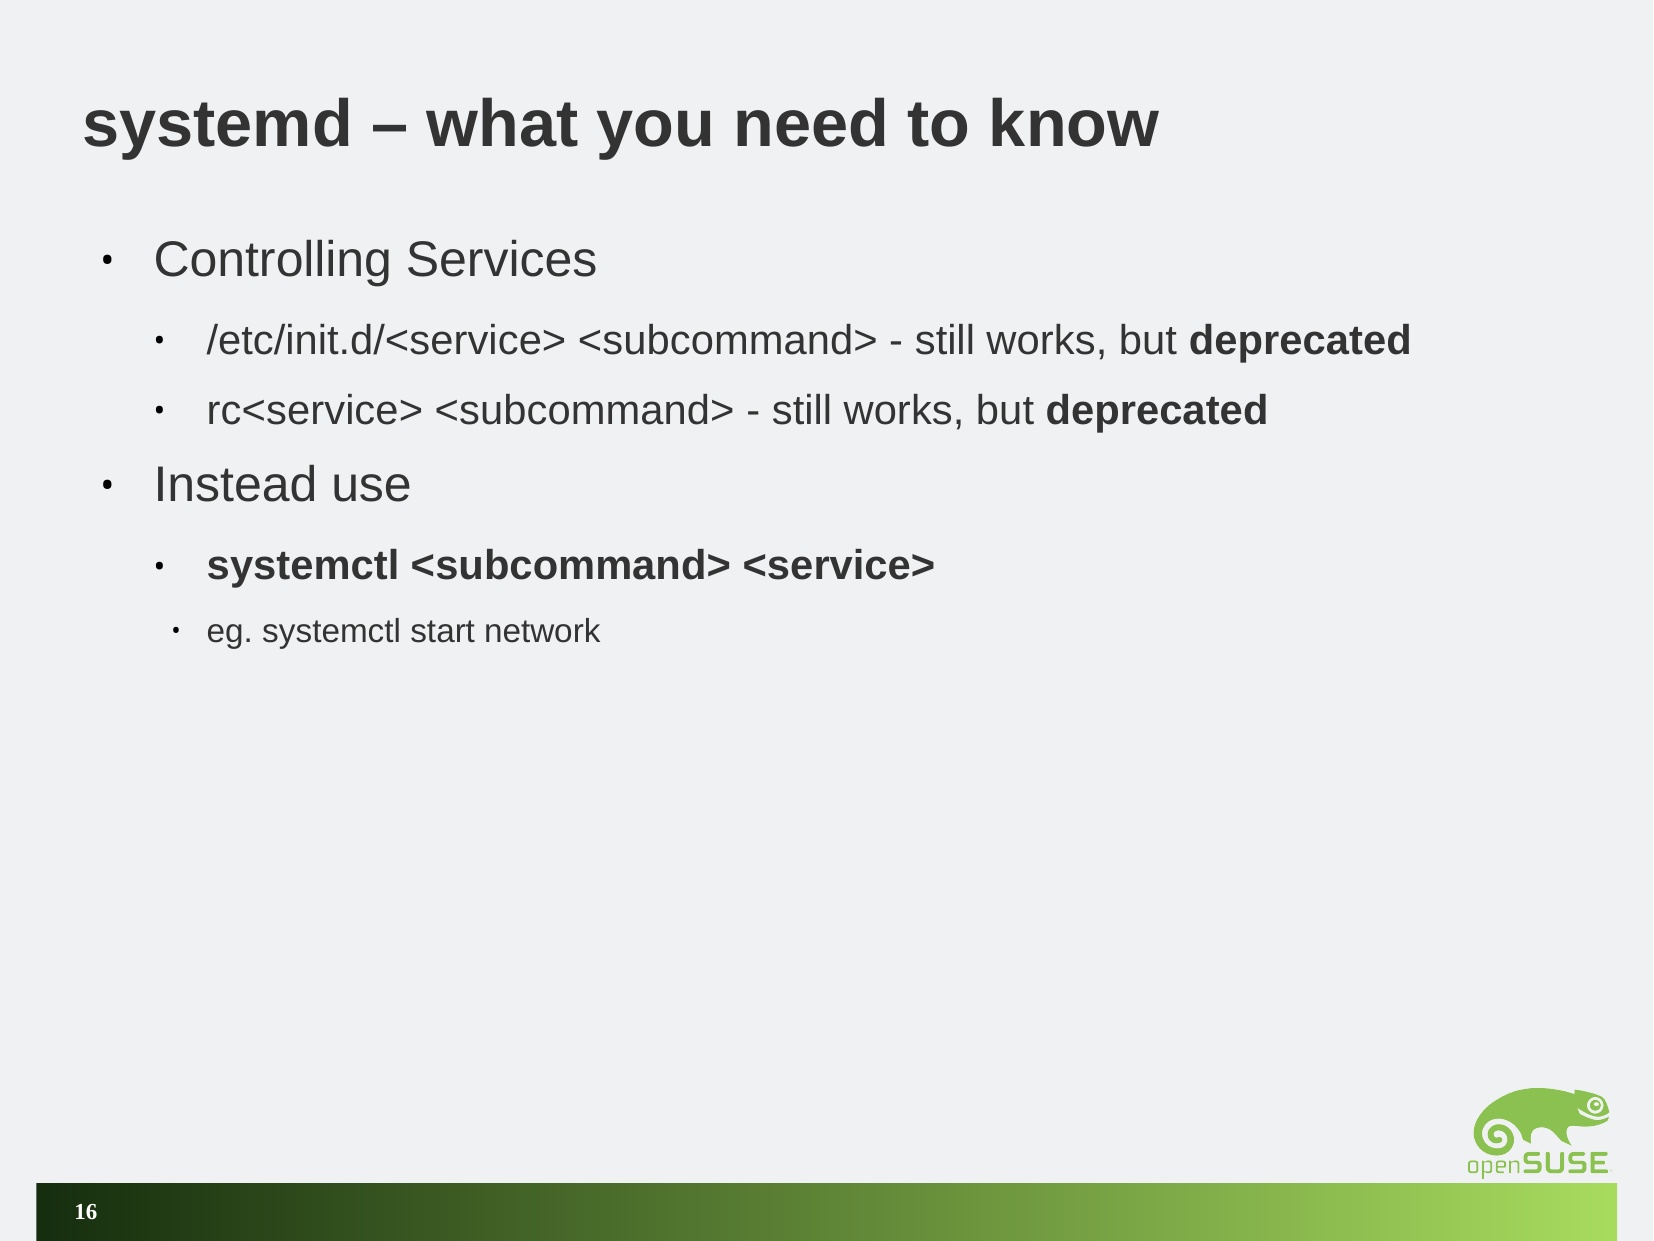

# systemd – what you need to know
Controlling Services
/etc/init.d/<service> <subcommand> - still works, but deprecated
rc<service> <subcommand> - still works, but deprecated
Instead use
systemctl <subcommand> <service>
eg. systemctl start network
16